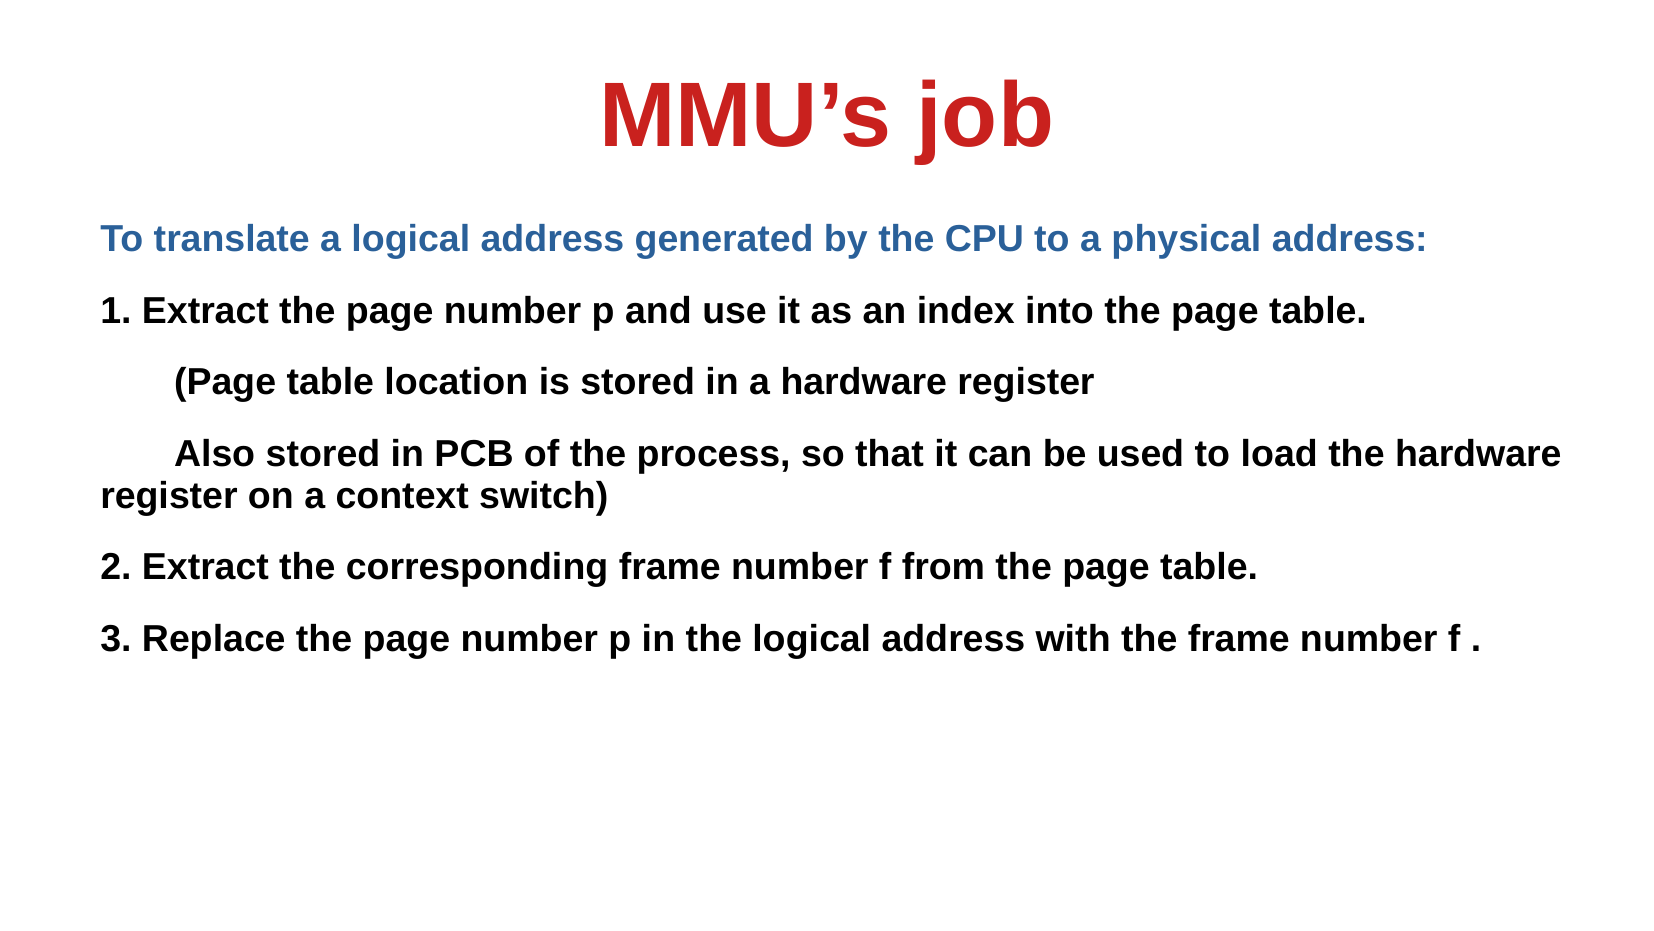

# MMU’s job
To translate a logical address generated by the CPU to a physical address:
1. Extract the page number p and use it as an index into the page table.
	(Page table location is stored in a hardware register
	Also stored in PCB of the process, so that it can be used to load the hardware register on a context switch)
2. Extract the corresponding frame number f from the page table.
3. Replace the page number p in the logical address with the frame number f .